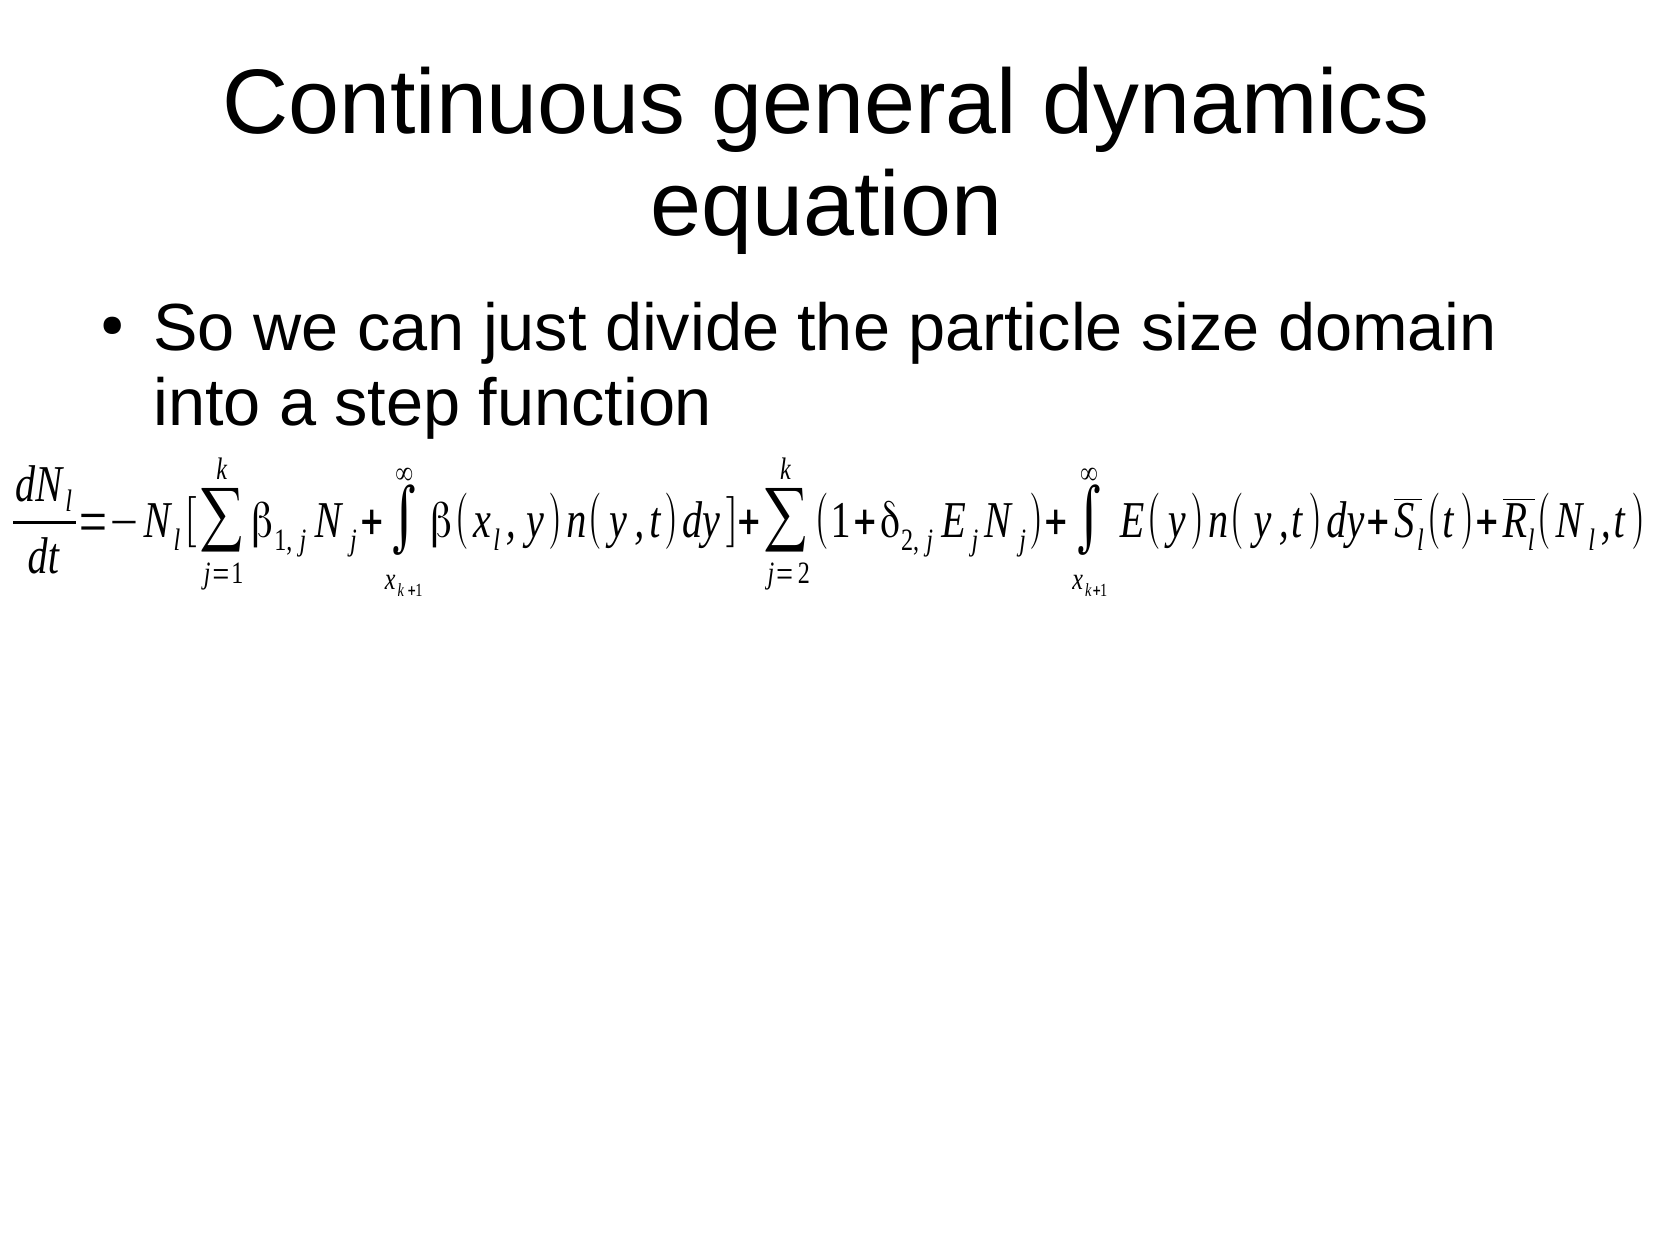

# Continuous general dynamics equation
So we can just divide the particle size domain into a step function